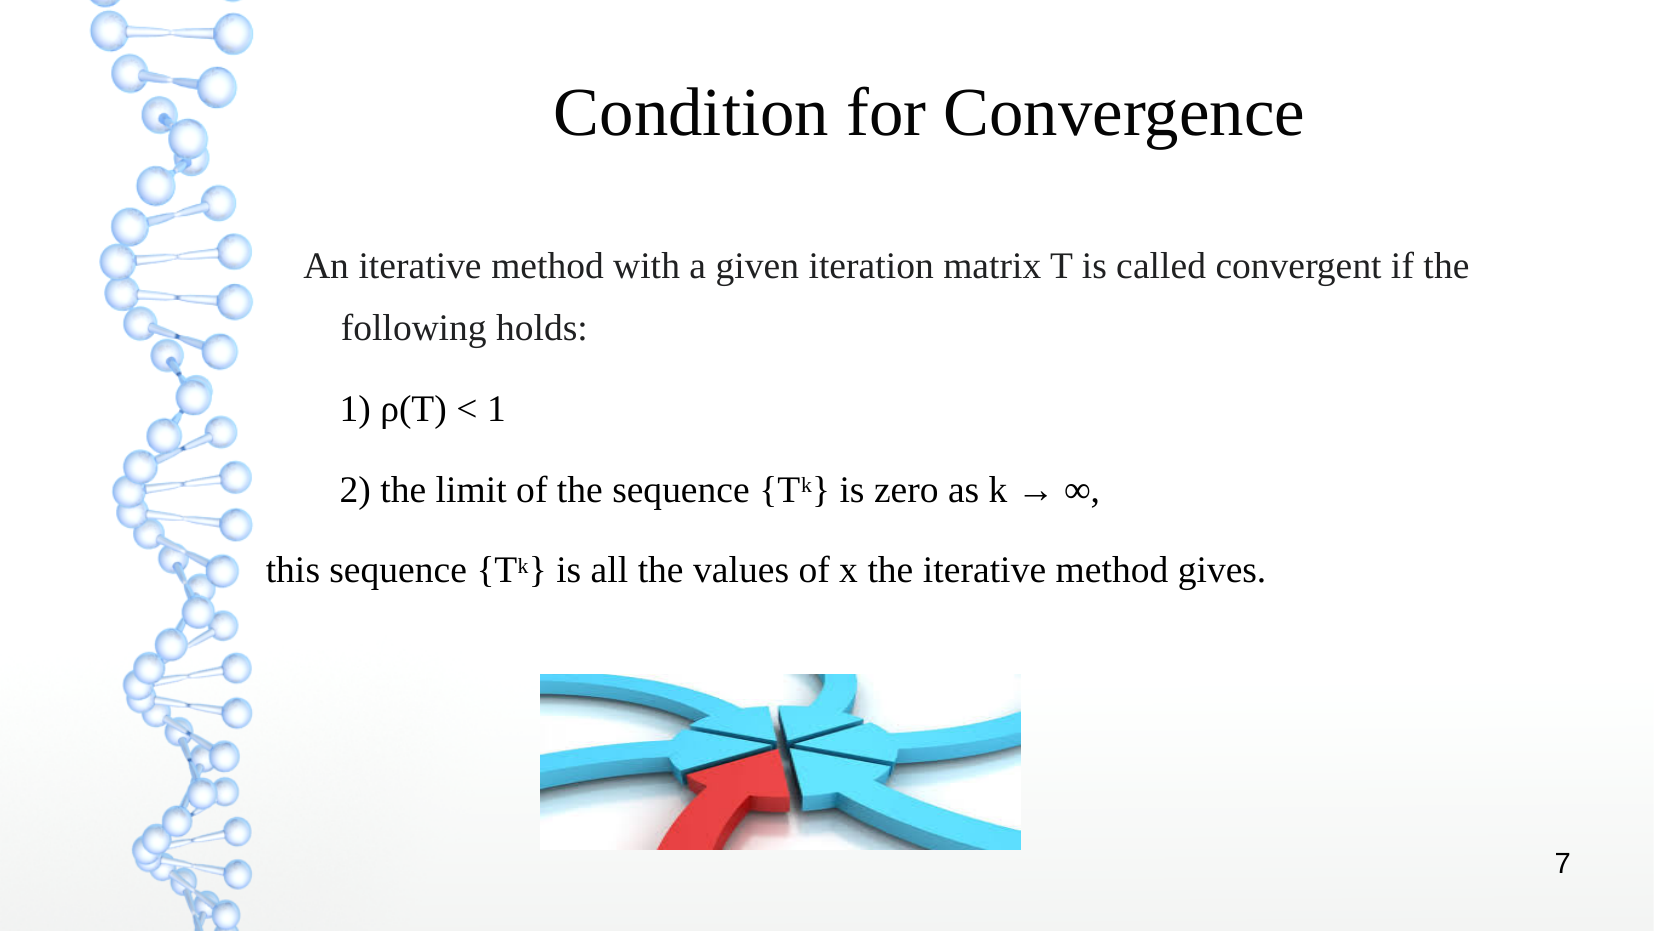

# Condition for Convergence
An iterative method with a given iteration matrix T is called convergent if the following holds:
1) ρ(T) < 1
2) the limit of the sequence {Tk} is zero as k → ∞,
this sequence {Tk} is all the values of x the iterative method gives.
7